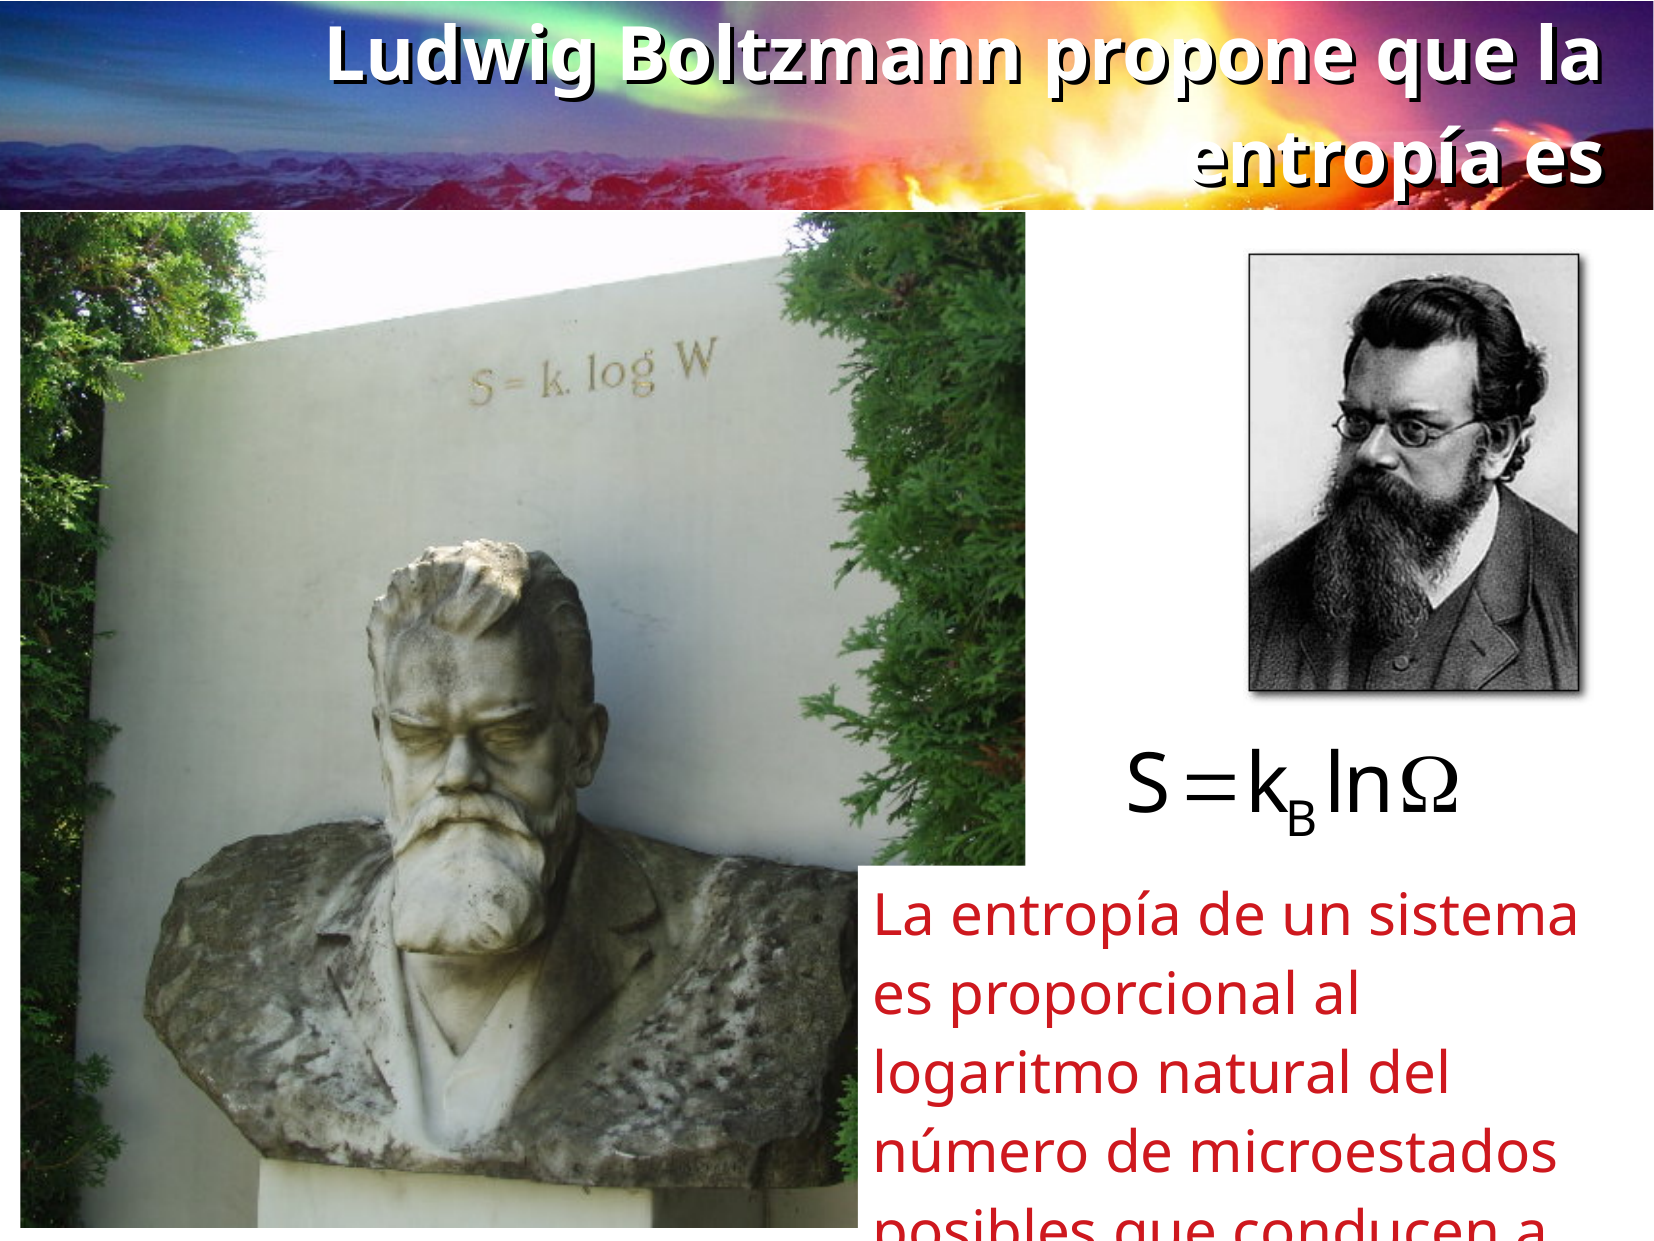

# Ludwig Boltzmann propone que la entropía es
La entropía de un sistema es proporcional al logaritmo natural del número de microestados posibles que conducen a ese macroestado
May 21, 2019
H. Asorey - F3B 2019
23